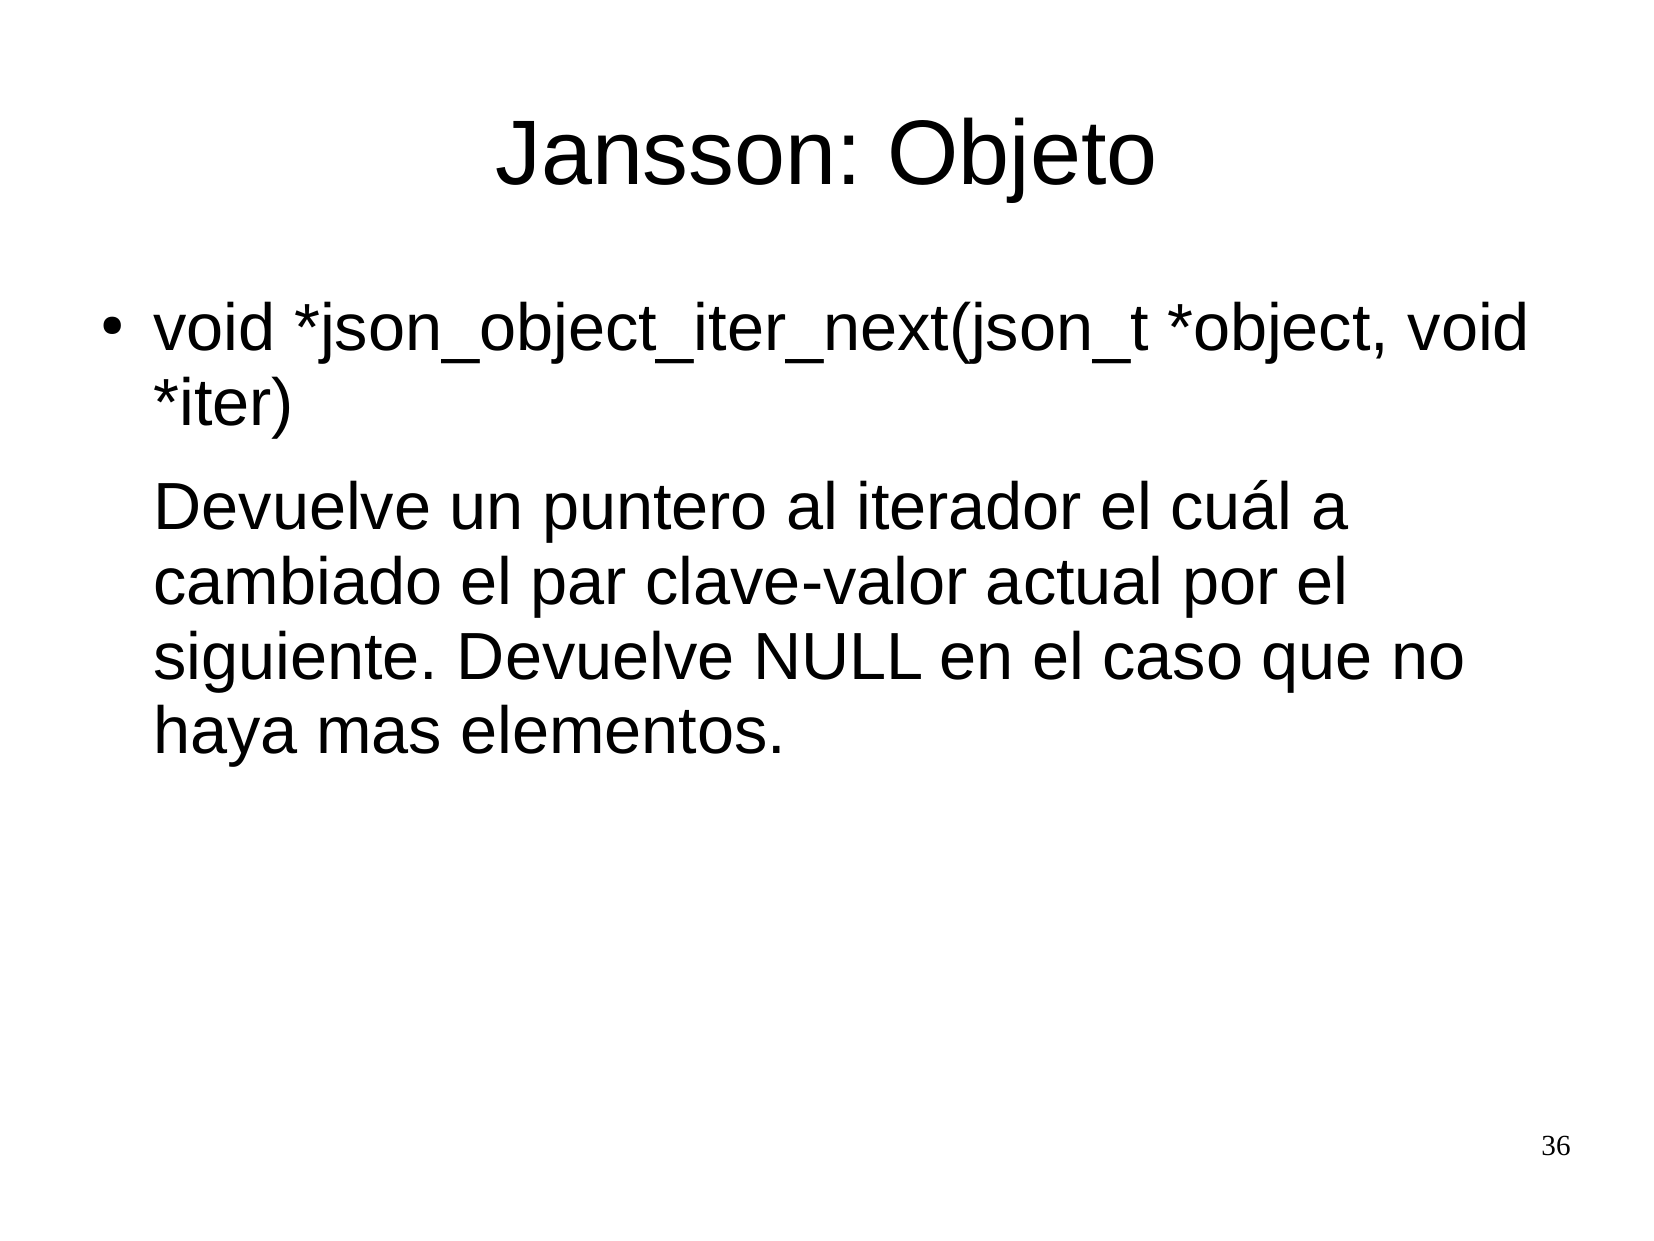

# Jansson: Objeto
void *json_object_iter_next(json_t *object, void *iter)
Devuelve un puntero al iterador el cuál a cambiado el par clave-valor actual por el siguiente. Devuelve NULL en el caso que no haya mas elementos.
36